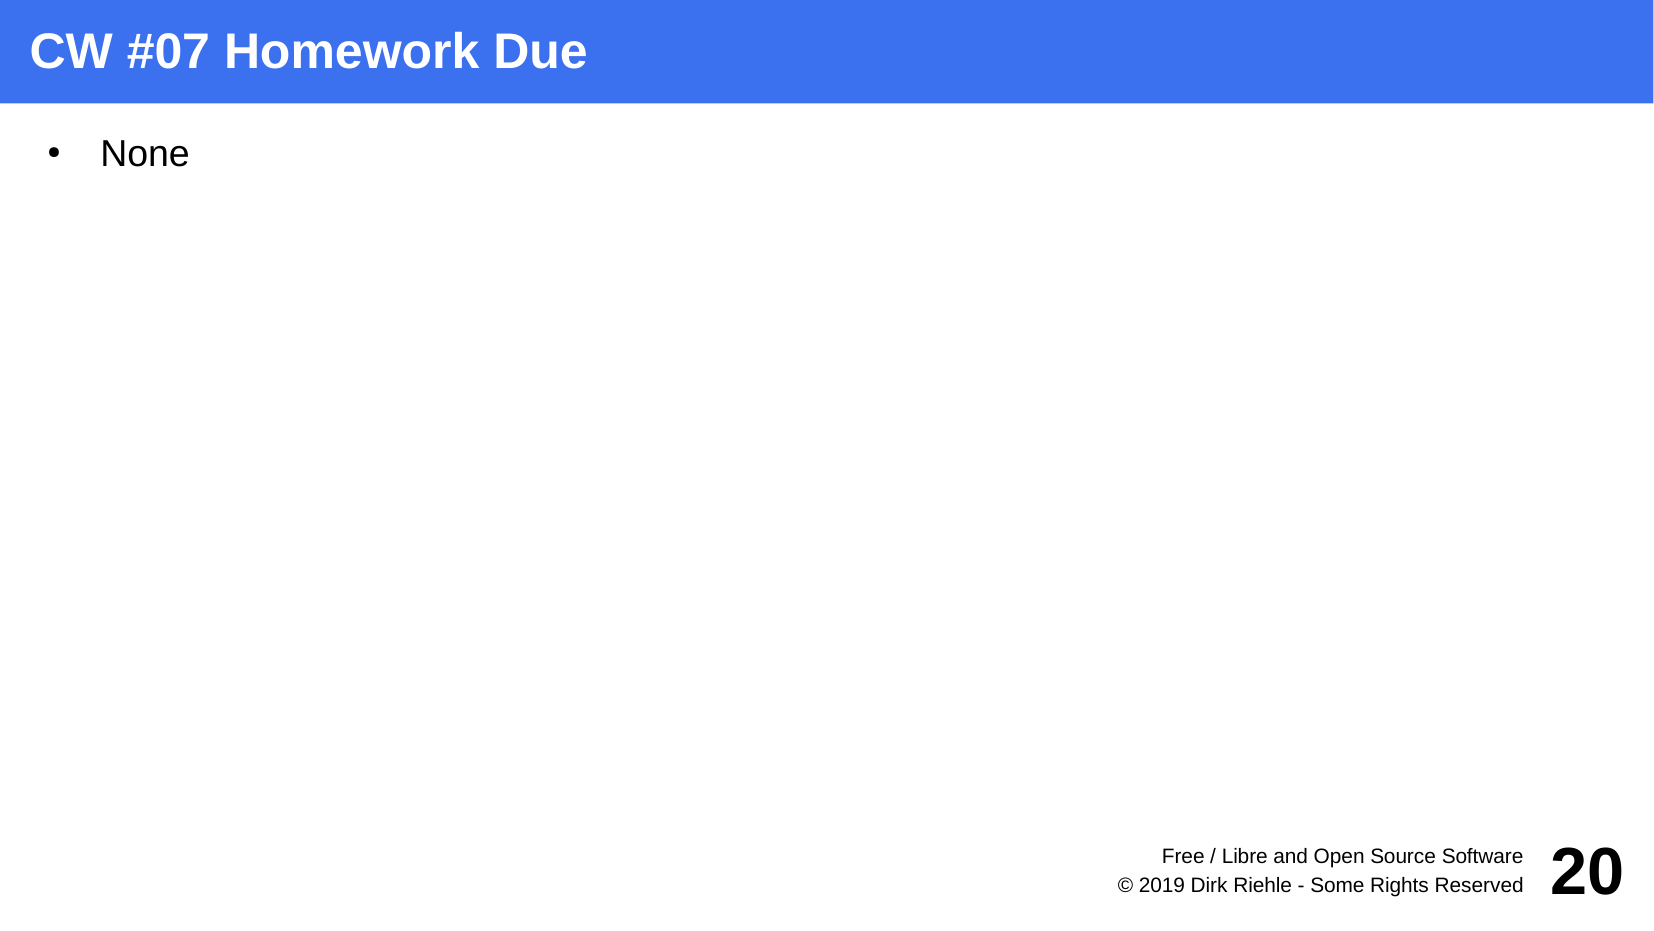

# CW #07 Homework Due
None
Free / Libre and Open Source Software
20
© 2019 Dirk Riehle - Some Rights Reserved